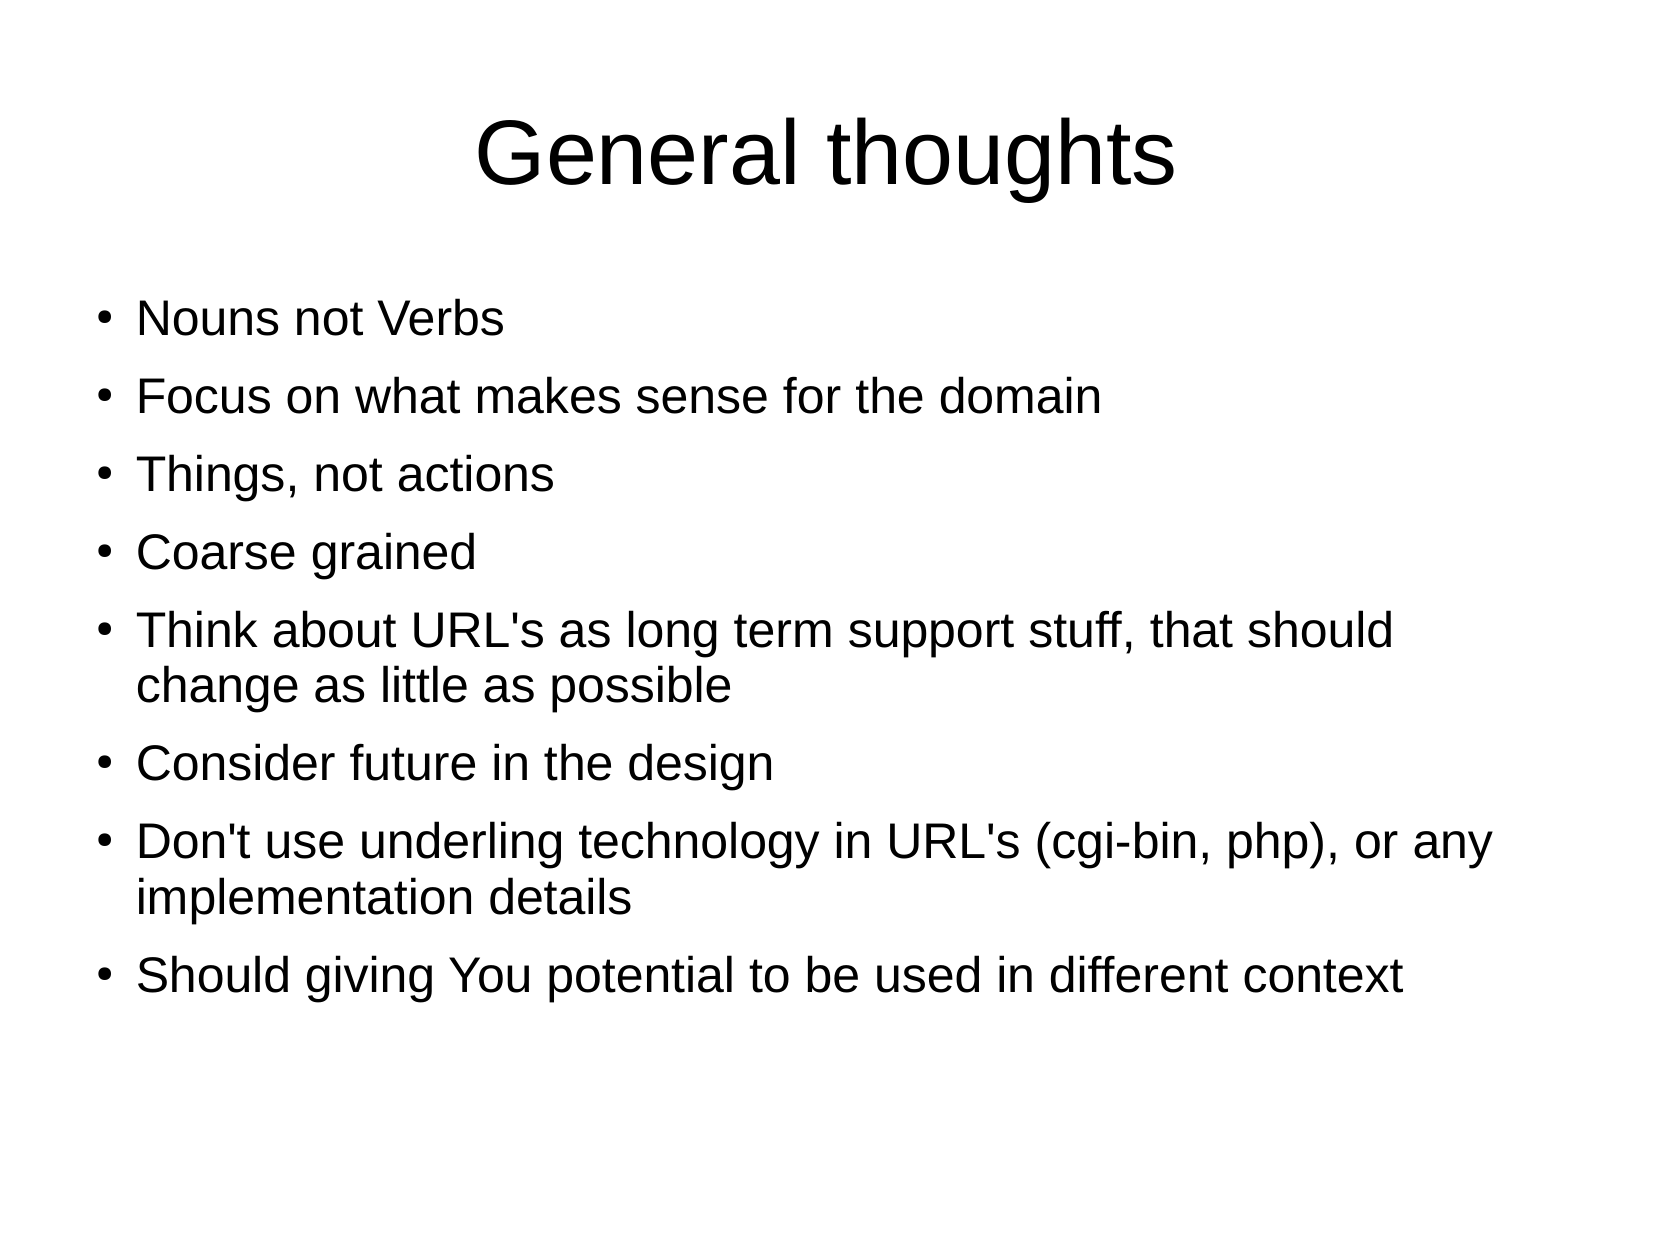

# General thoughts
Nouns not Verbs
Focus on what makes sense for the domain
Things, not actions
Coarse grained
Think about URL's as long term support stuff, that should change as little as possible
Consider future in the design
Don't use underling technology in URL's (cgi-bin, php), or any implementation details
Should giving You potential to be used in different context